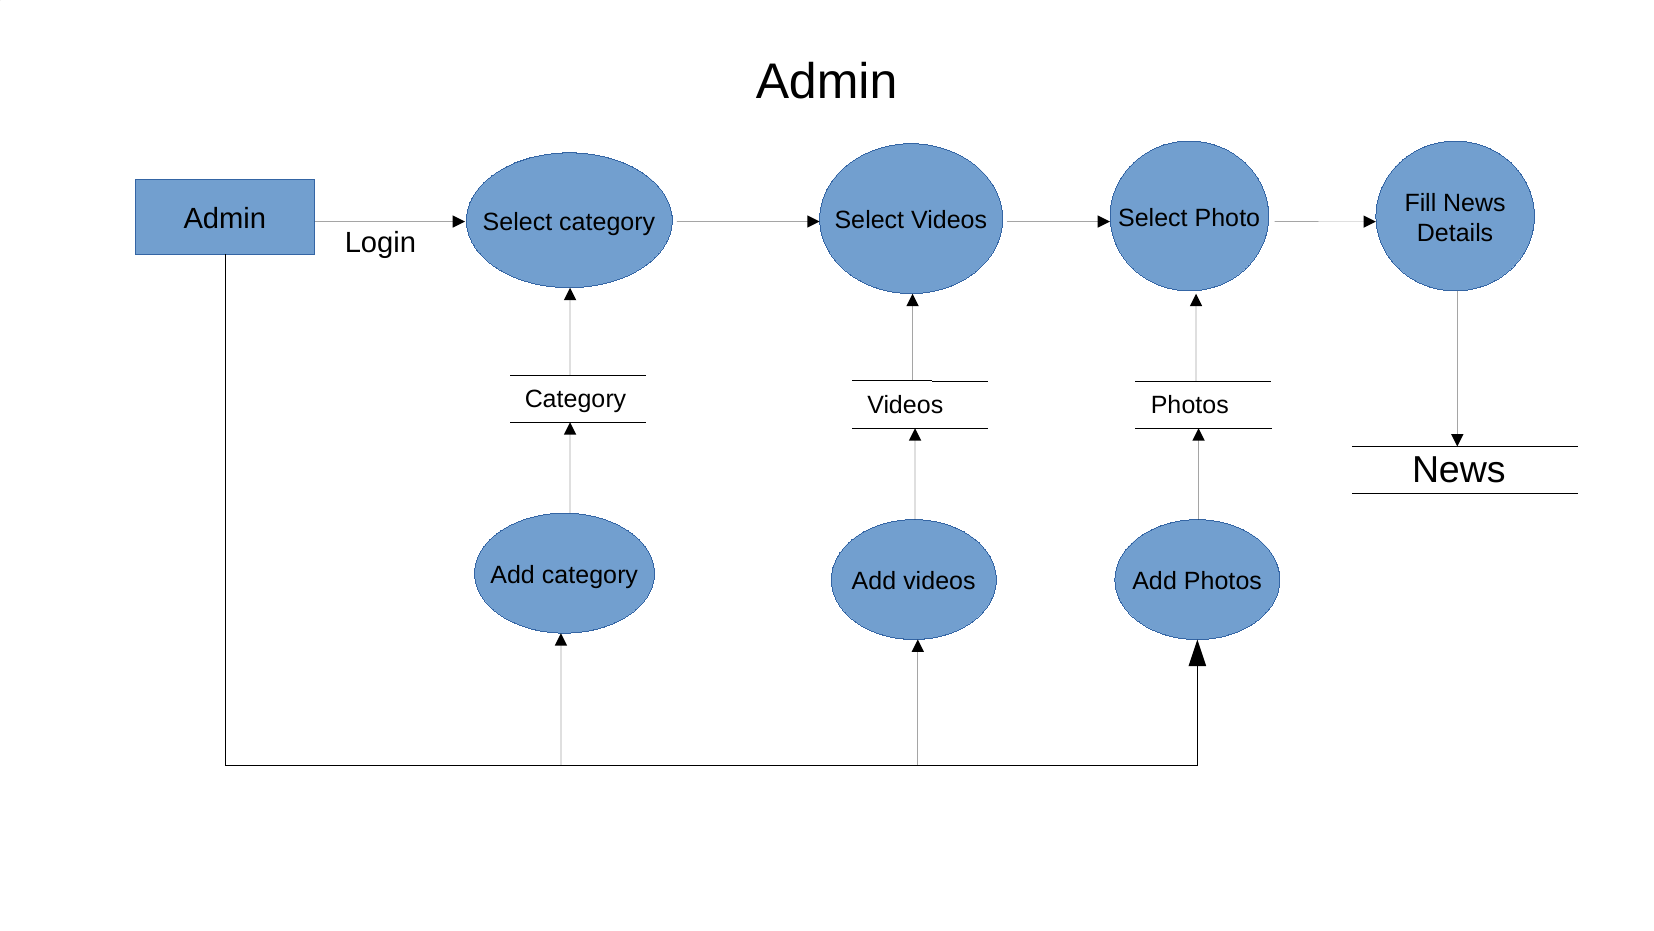

Admin
Select Photo
Fill News
Details
Select Videos
Select category
Admin
Login
Category
Videos
Photos
News
Add category
Add videos
Add Photos